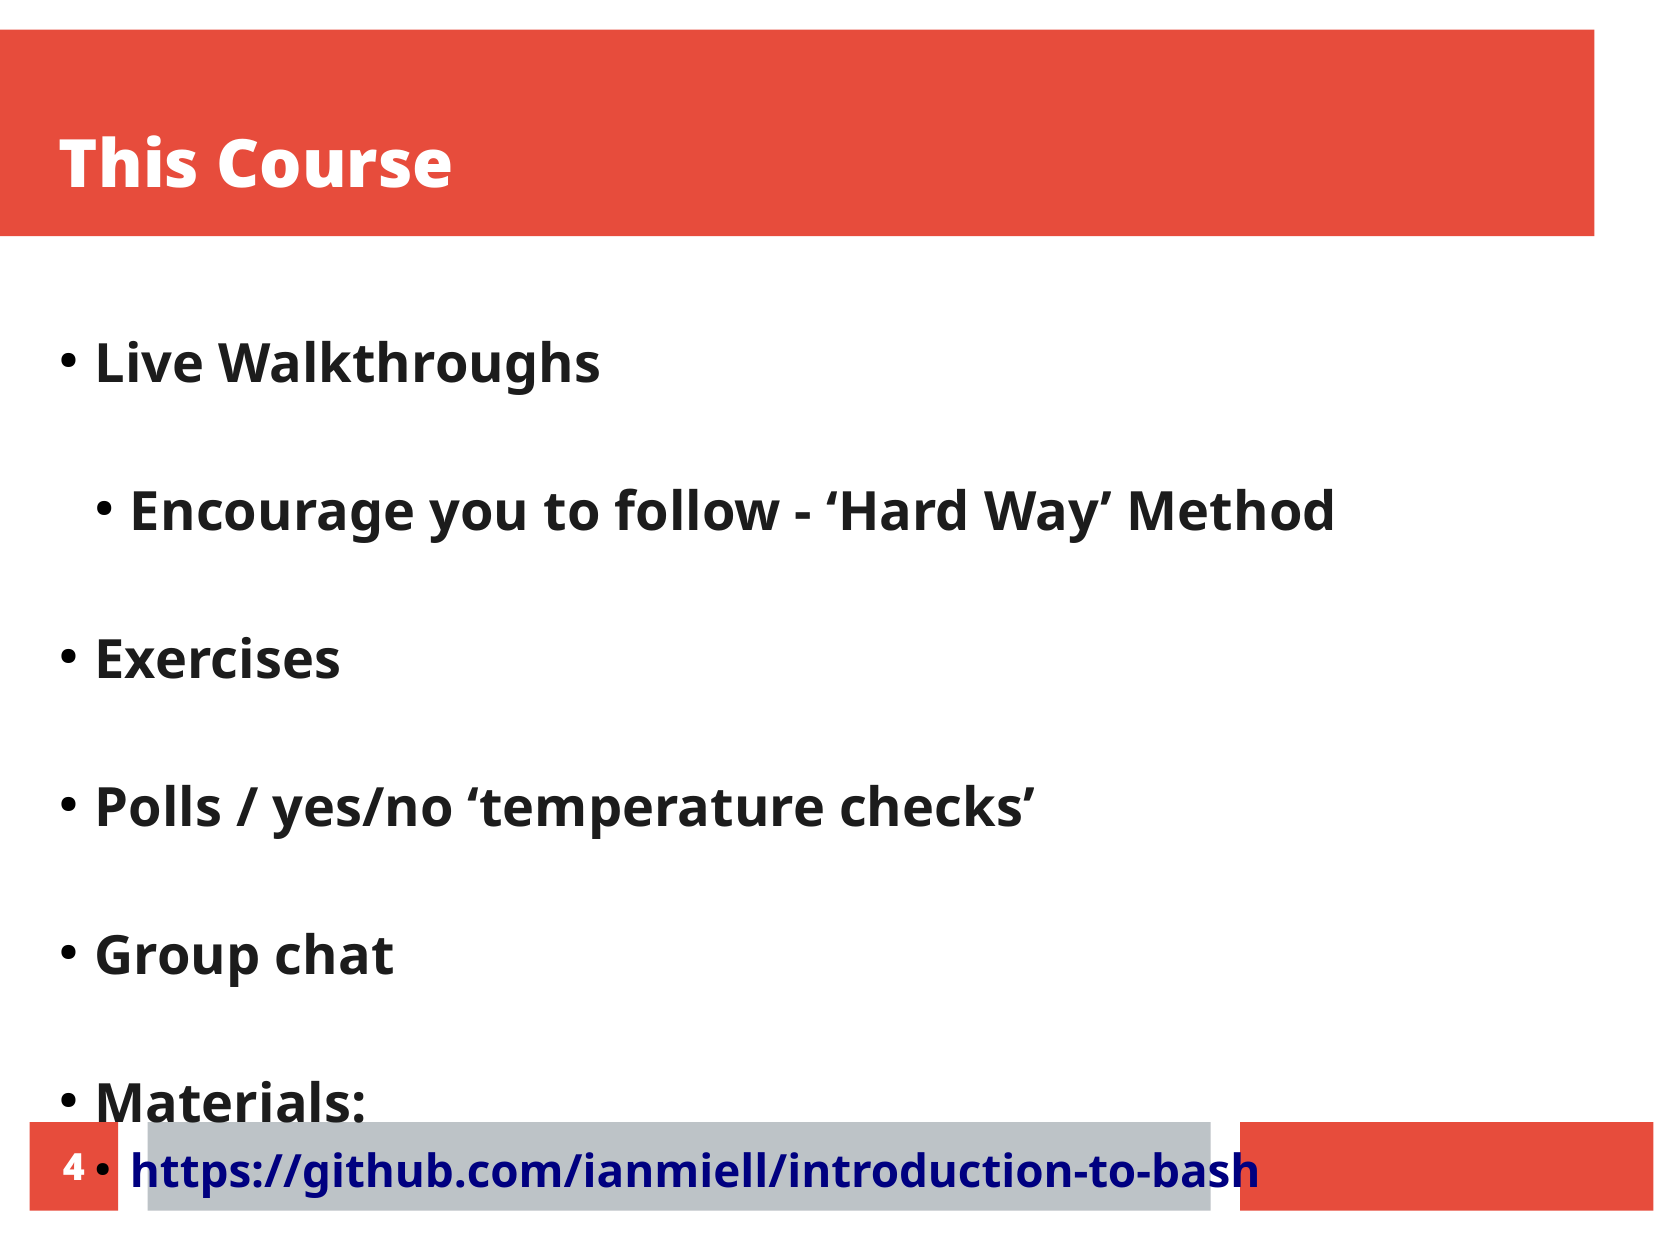

# This Course
Live Walkthroughs
Encourage you to follow - ‘Hard Way’ Method
Exercises
Polls / yes/no ‘temperature checks’
Group chat
Materials:
https://github.com/ianmiell/introduction-to-bash
4